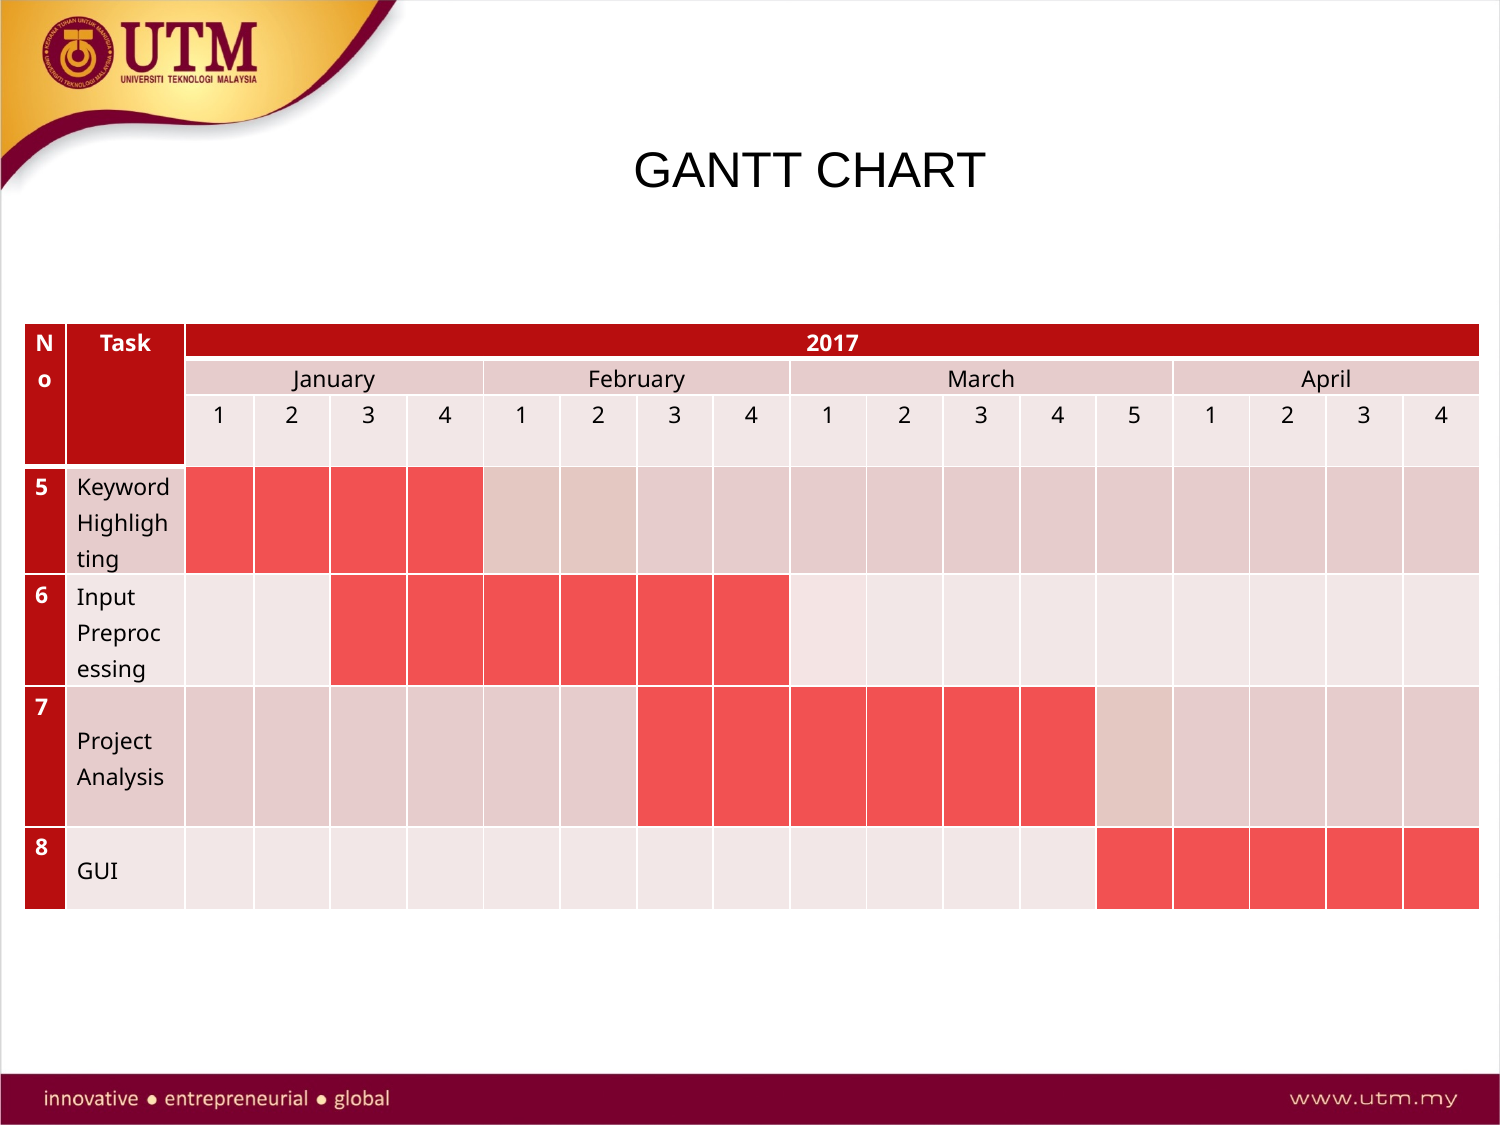

GANTT CHART
| No | Task | 2017 | | | | | | | | | | | | | | | | |
| --- | --- | --- | --- | --- | --- | --- | --- | --- | --- | --- | --- | --- | --- | --- | --- | --- | --- | --- |
| | | January | | | | February | | | | March | | | | | April | | | |
| | | 1 | 2 | 3 | 4 | 1 | 2 | 3 | 4 | 1 | 2 | 3 | 4 | 5 | 1 | 2 | 3 | 4 |
| 5 | Keyword Highlighting | | | | | | | | | | | | | | | | | |
| 6 | Input Preprocessing | | | | | | | | | | | | | | | | | |
| 7 | Project Analysis | | | | | | | | | | | | | | | | | |
| 8 | GUI | | | | | | | | | | | | | | | | | |